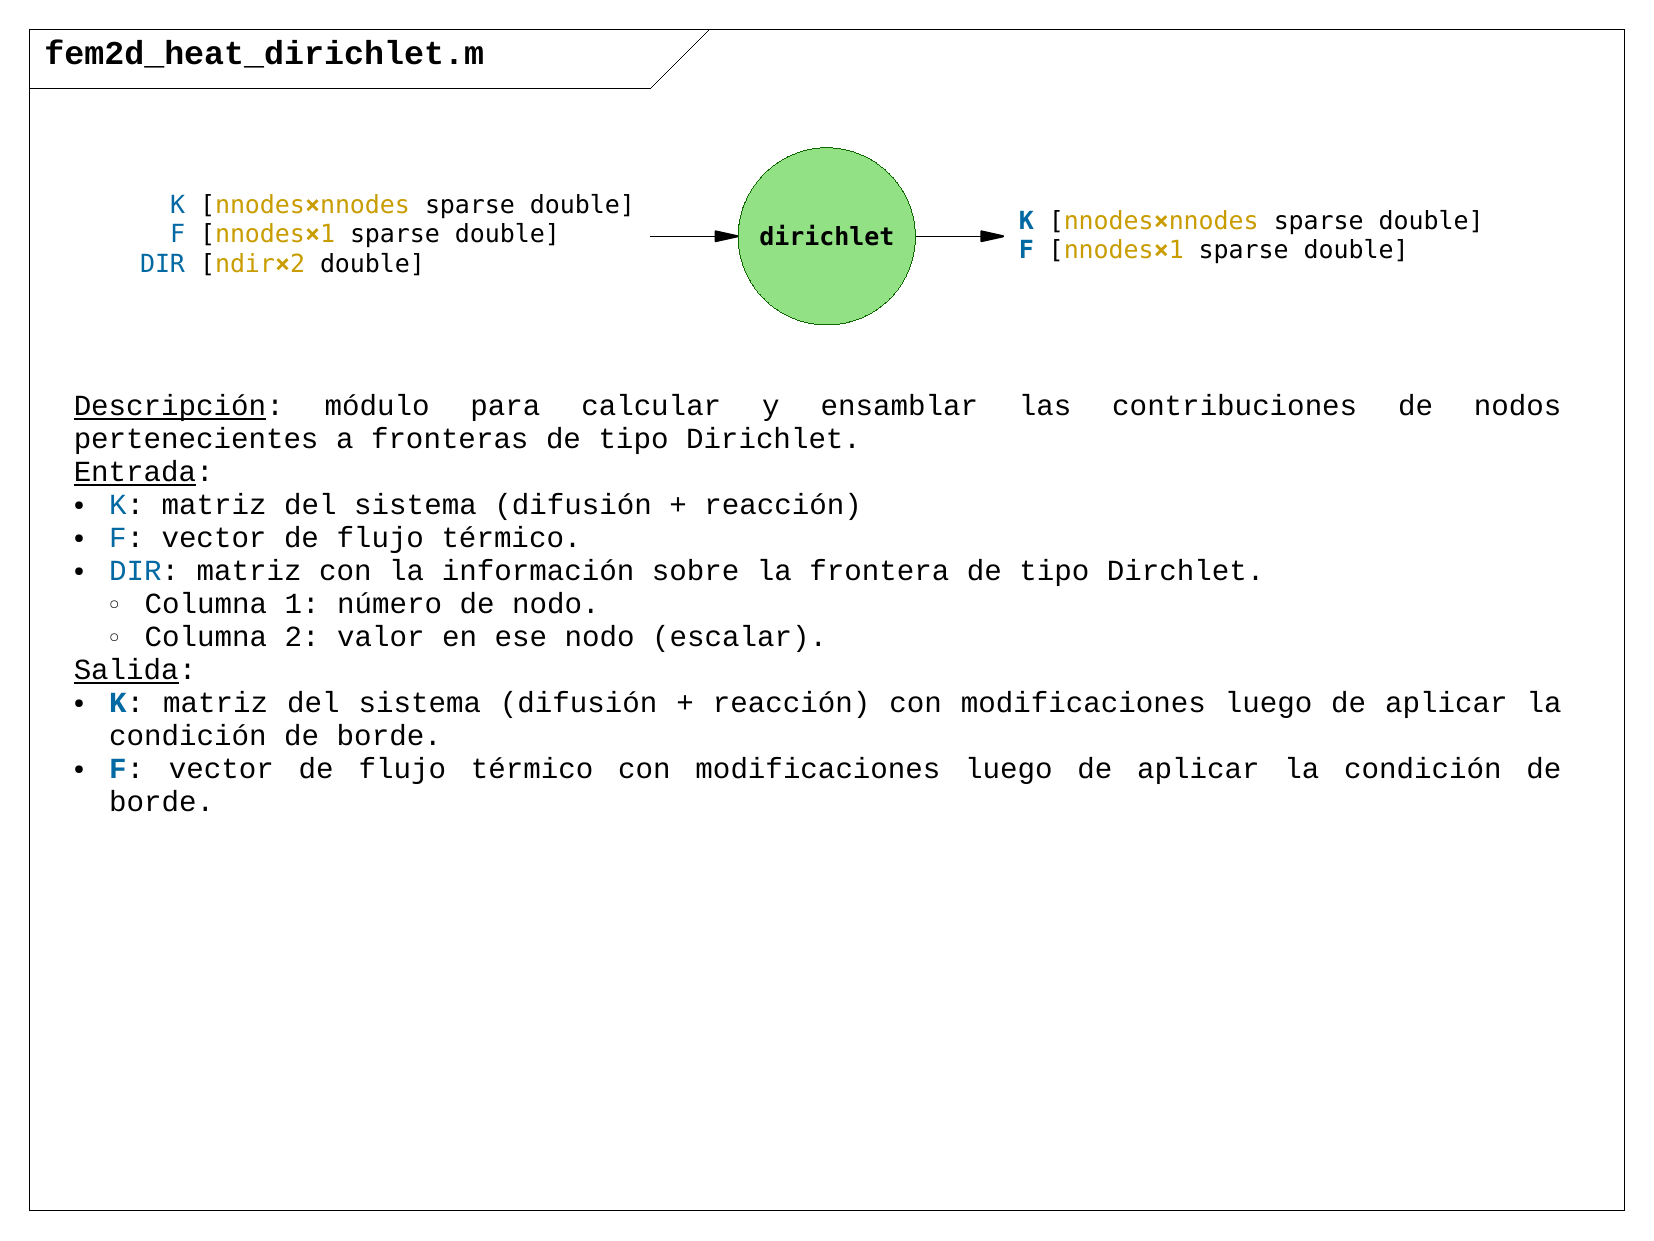

fem2d_heat_dirichlet.m
dirichlet
K [nnodes×nnodes sparse double]
F [nnodes×1 sparse double]
DIR [ndir×2 double]
K [nnodes×nnodes sparse double]
F [nnodes×1 sparse double]
Descripción: módulo para calcular y ensamblar las contribuciones de nodos pertenecientes a fronteras de tipo Dirichlet.
Entrada:
K: matriz del sistema (difusión + reacción)
F: vector de flujo térmico.
DIR: matriz con la información sobre la frontera de tipo Dirchlet.
Columna 1: número de nodo.
Columna 2: valor en ese nodo (escalar).
Salida:
K: matriz del sistema (difusión + reacción) con modificaciones luego de aplicar la condición de borde.
F: vector de flujo térmico con modificaciones luego de aplicar la condición de borde.